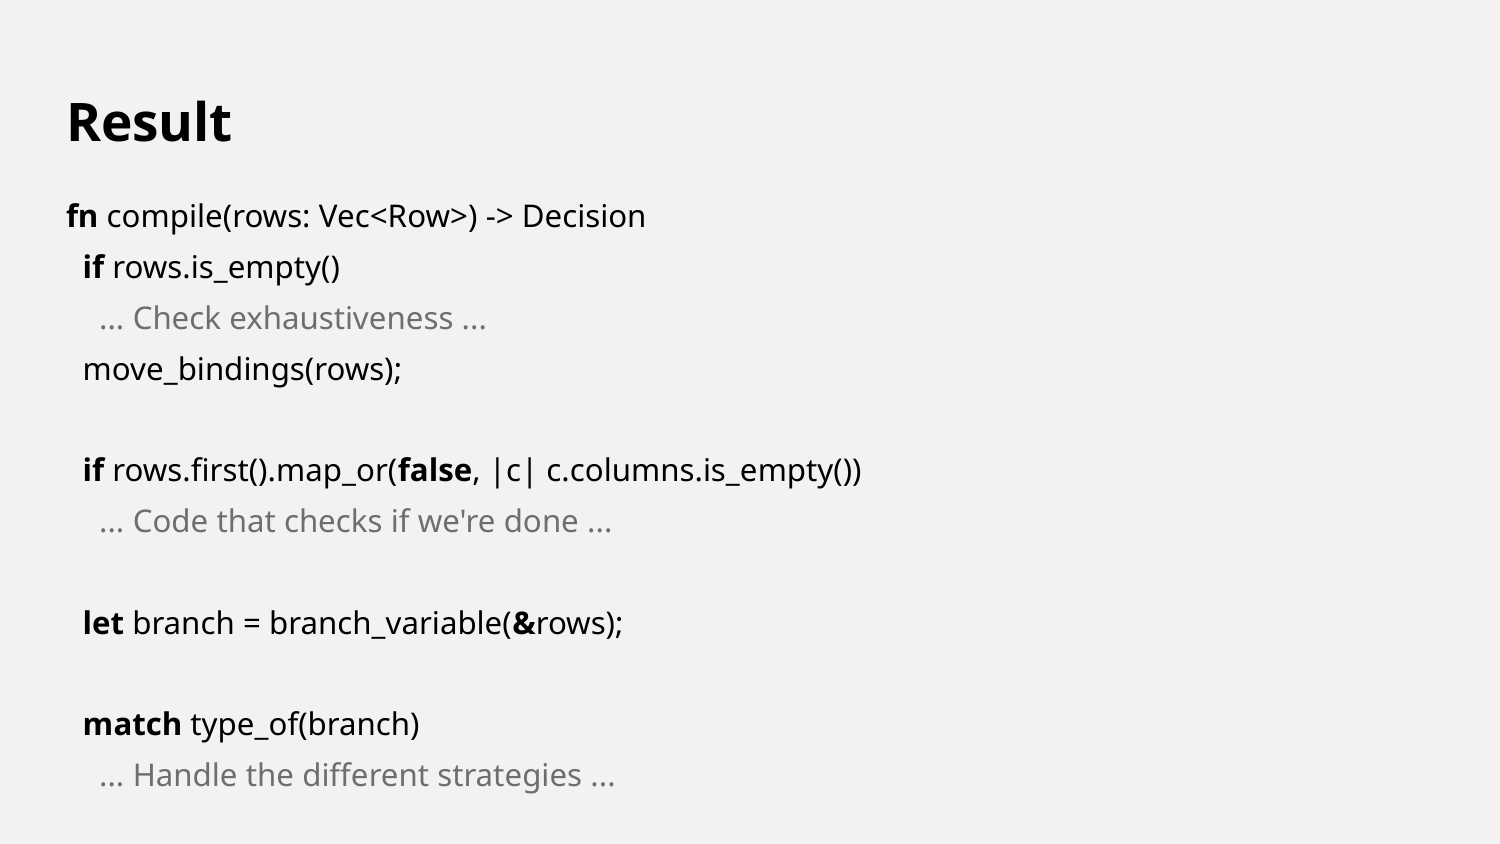

# Result
fn compile(rows: Vec<Row>) -> Decision
 if rows.is_empty()
 ... Check exhaustiveness ...
 move_bindings(rows);
 if rows.first().map_or(false, |c| c.columns.is_empty())
 ... Code that checks if we're done ...
 let branch = branch_variable(&rows);
 match type_of(branch)
 ... Handle the different strategies ...